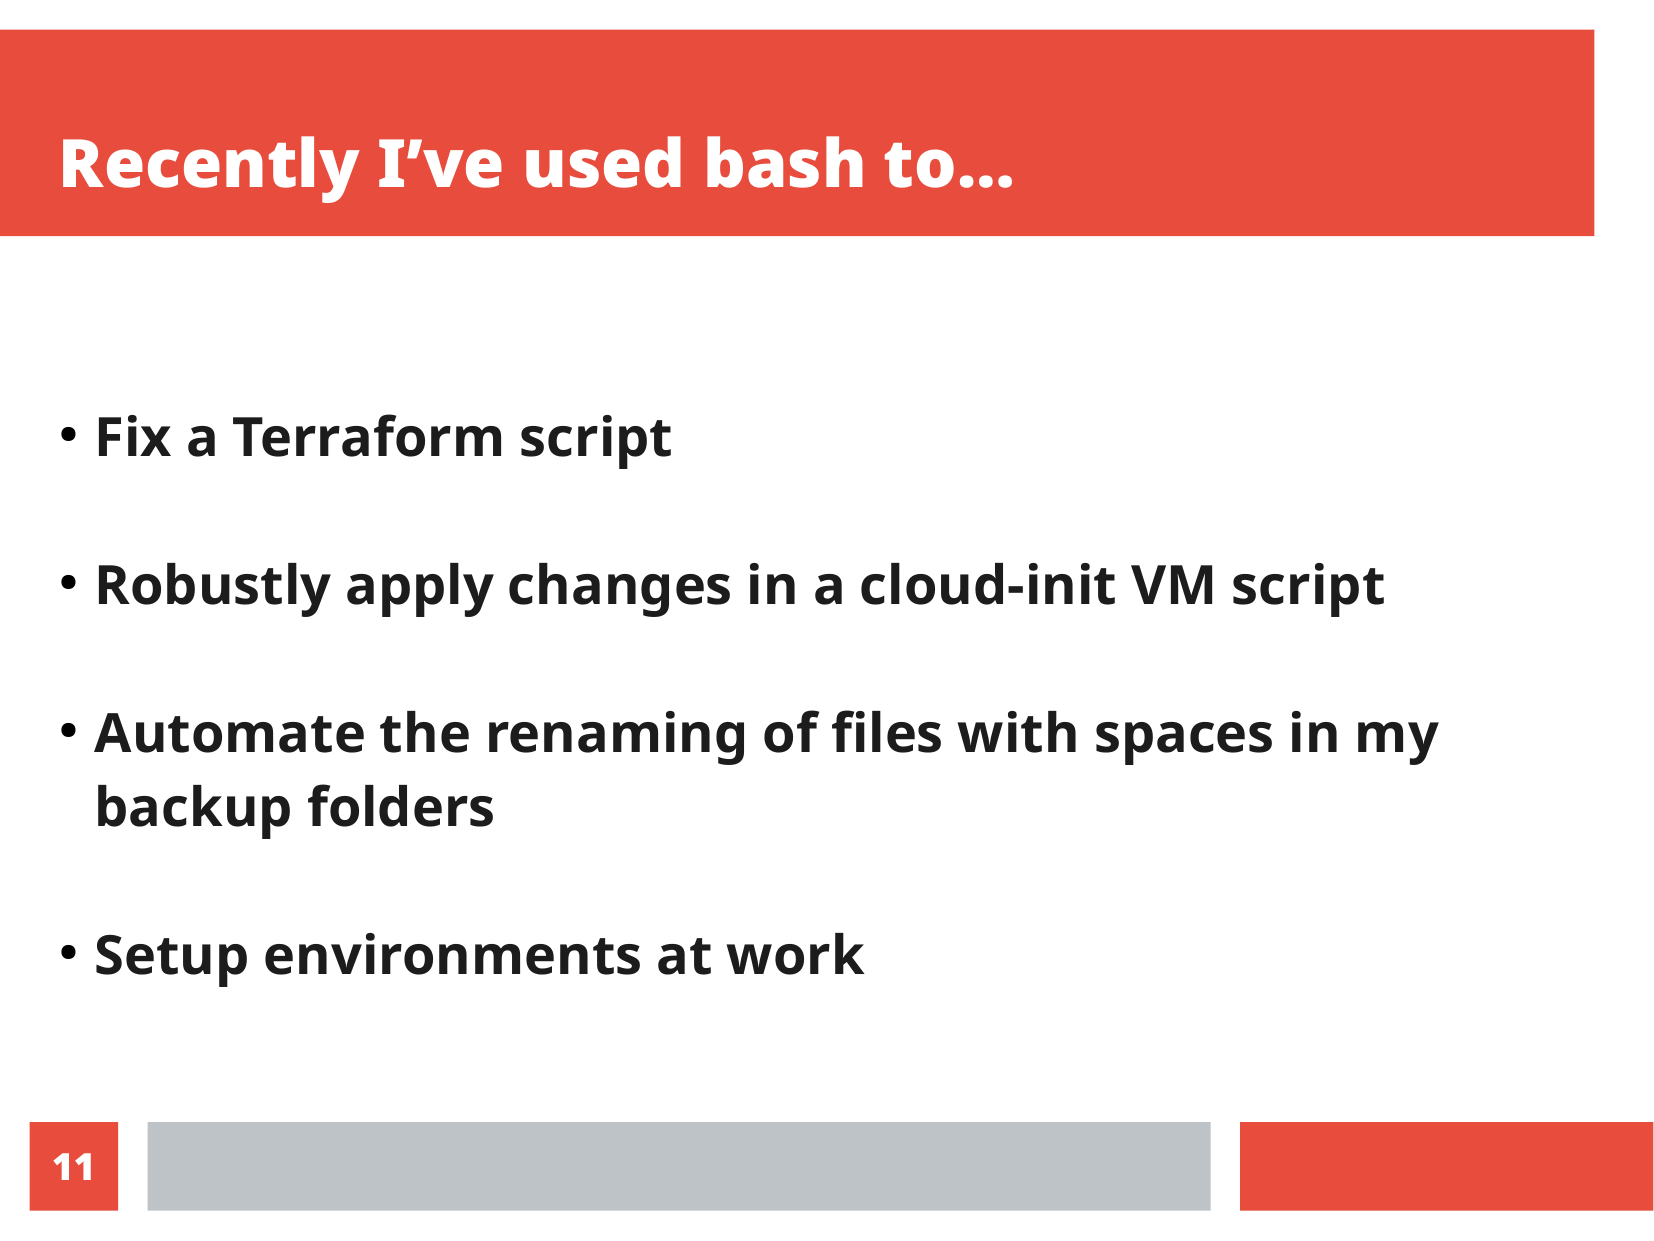

# Recently I’ve used bash to…
Fix a Terraform script
Robustly apply changes in a cloud-init VM script
Automate the renaming of files with spaces in my backup folders
Setup environments at work
11